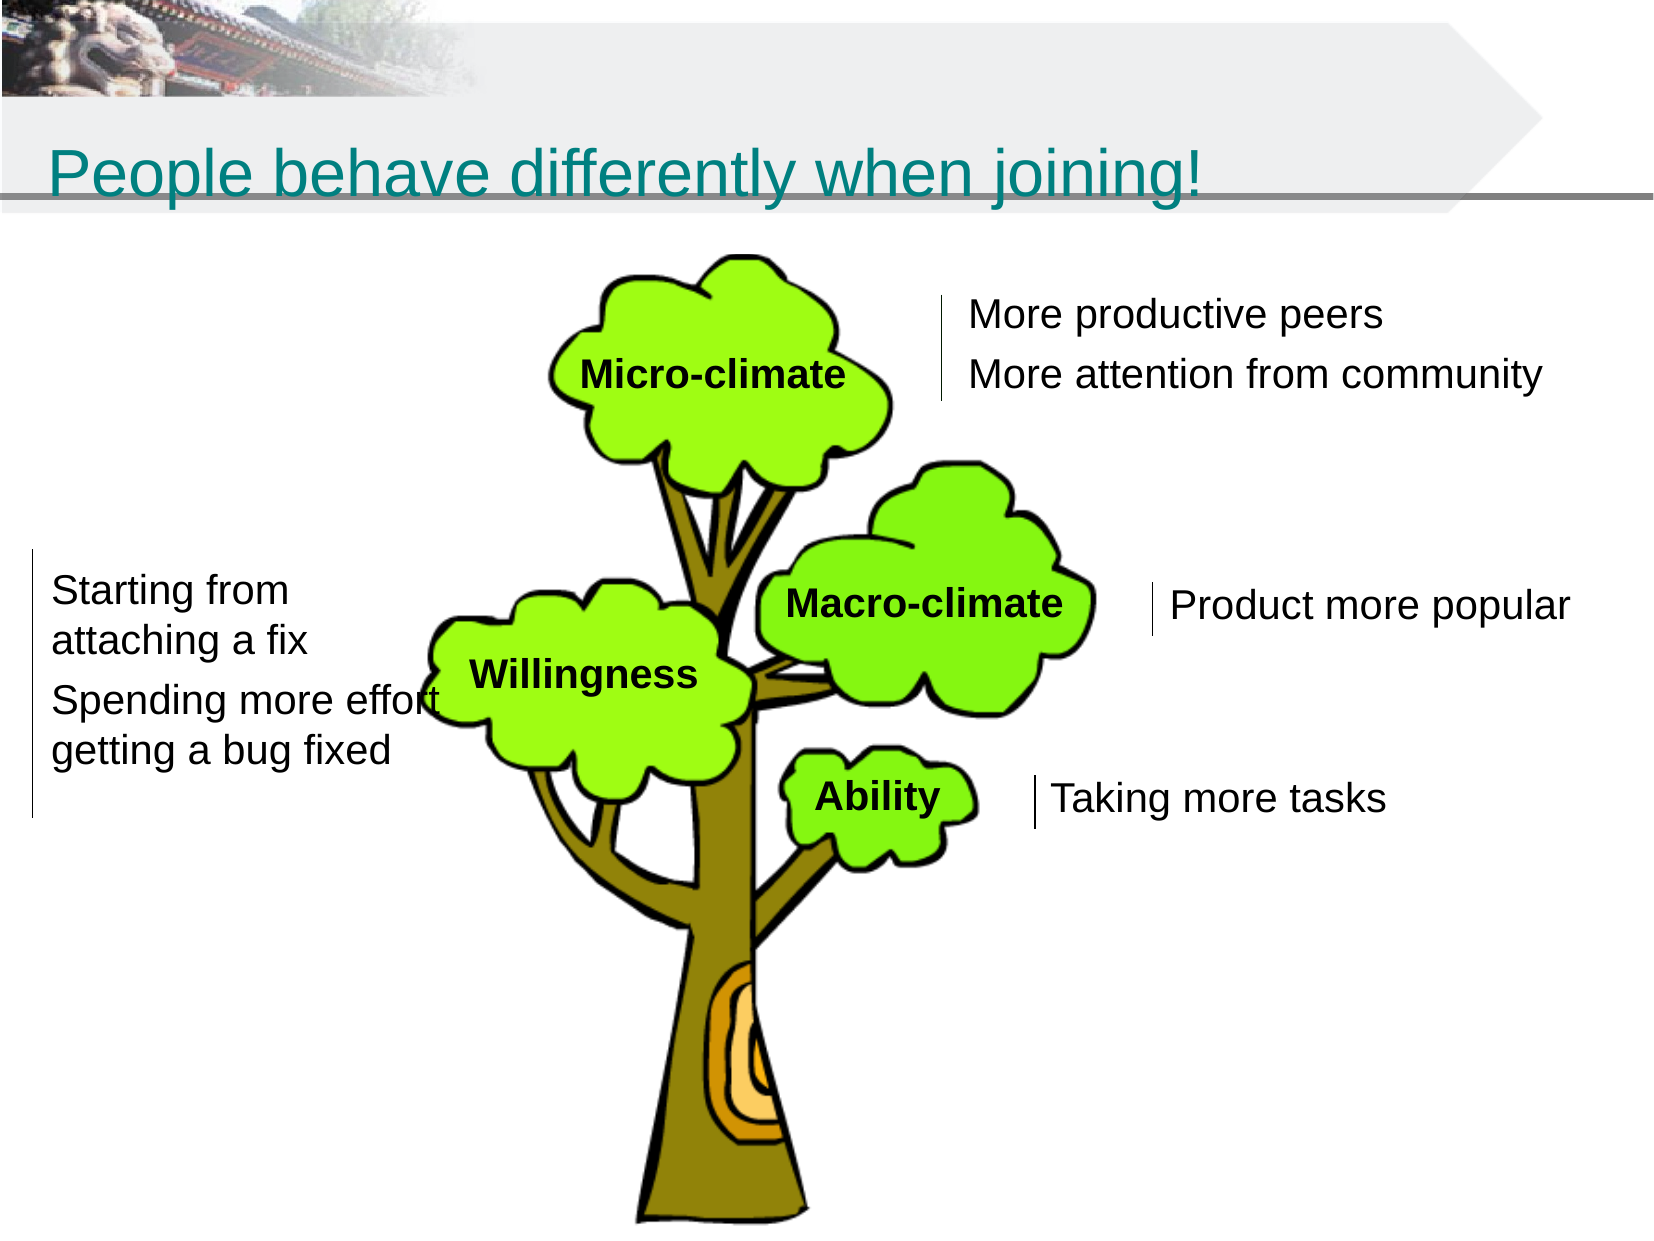

# People behave differently when joining!
More productive peers
More attention from community
Micro-climate
Starting from attaching a fix
Spending more effort getting a bug fixed
Macro-climate
Product more popular
Willingness
Ability
Taking more tasks